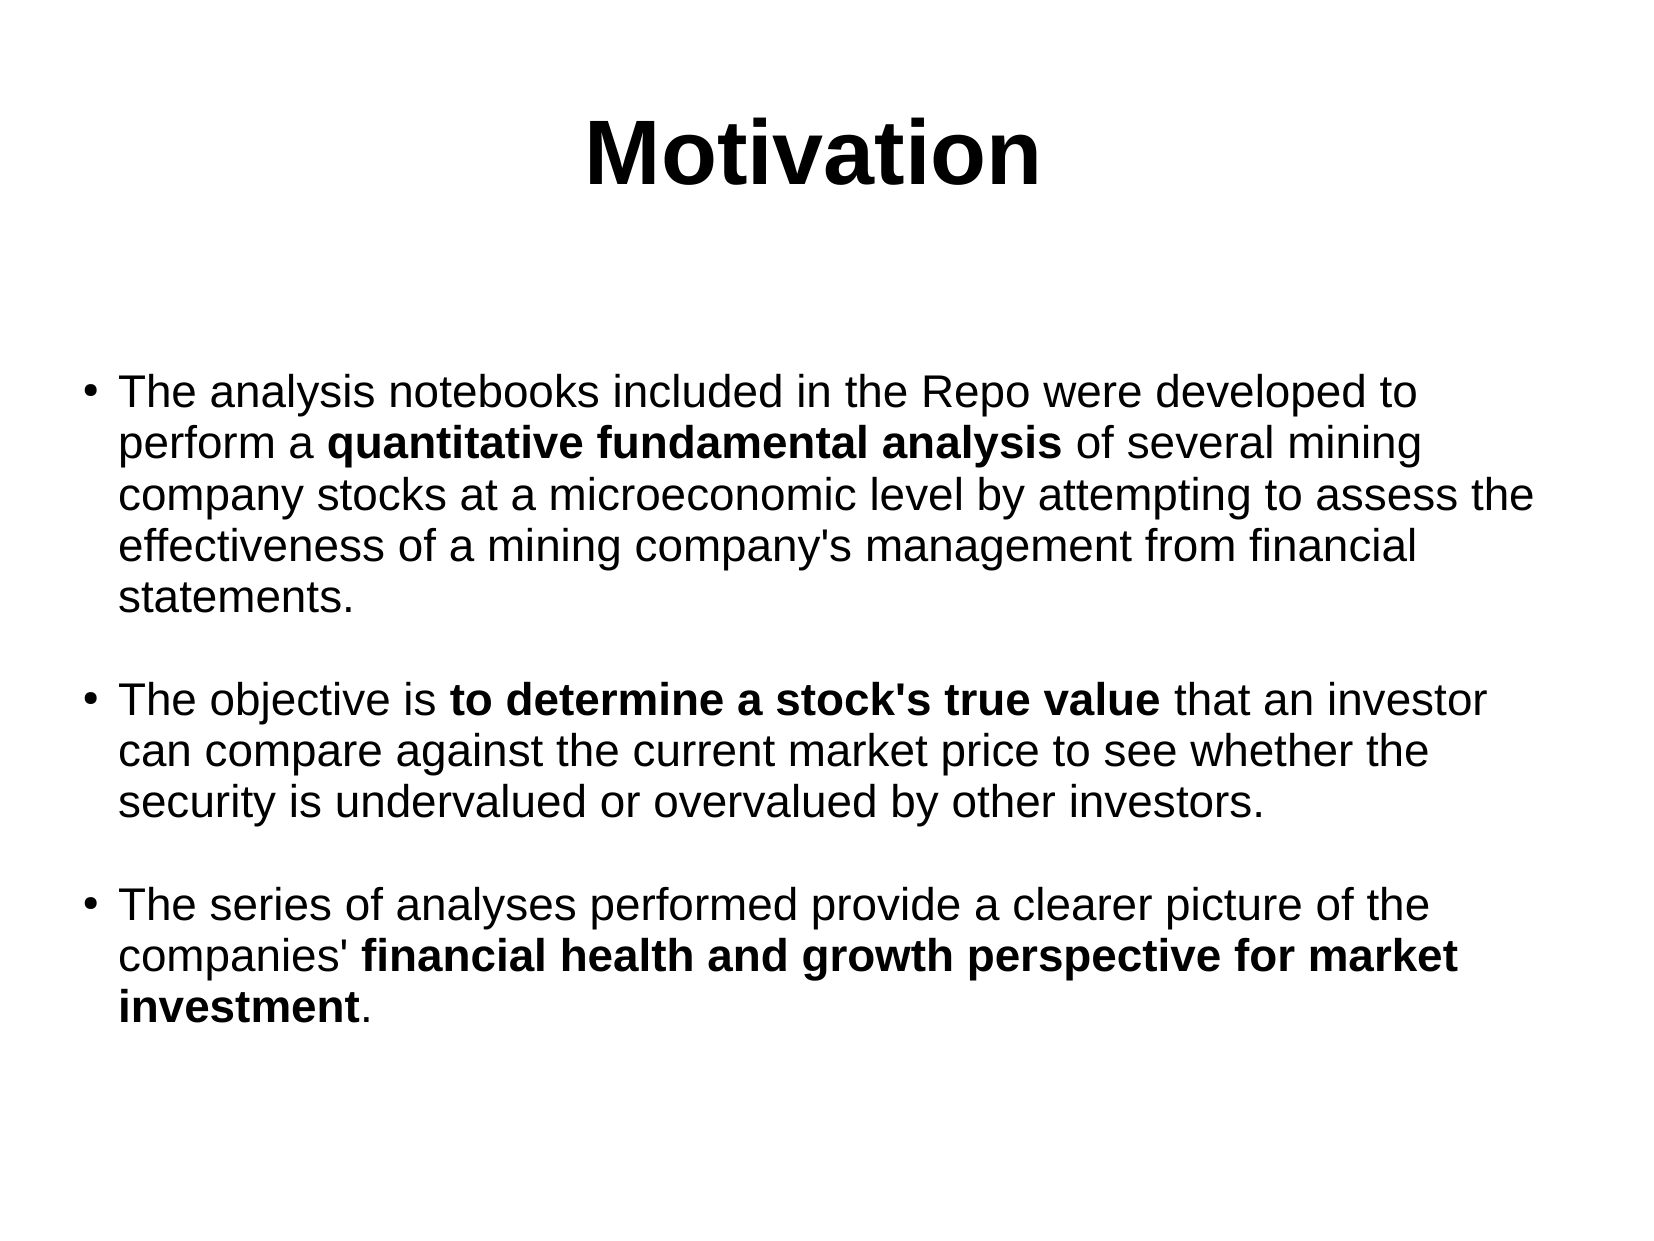

# Motivation
The analysis notebooks included in the Repo were developed to perform a quantitative fundamental analysis of several mining company stocks at a microeconomic level by attempting to assess the effectiveness of a mining company's management from financial statements.
The objective is to determine a stock's true value that an investor can compare against the current market price to see whether the security is undervalued or overvalued by other investors.
The series of analyses performed provide a clearer picture of the companies' financial health and growth perspective for market investment.